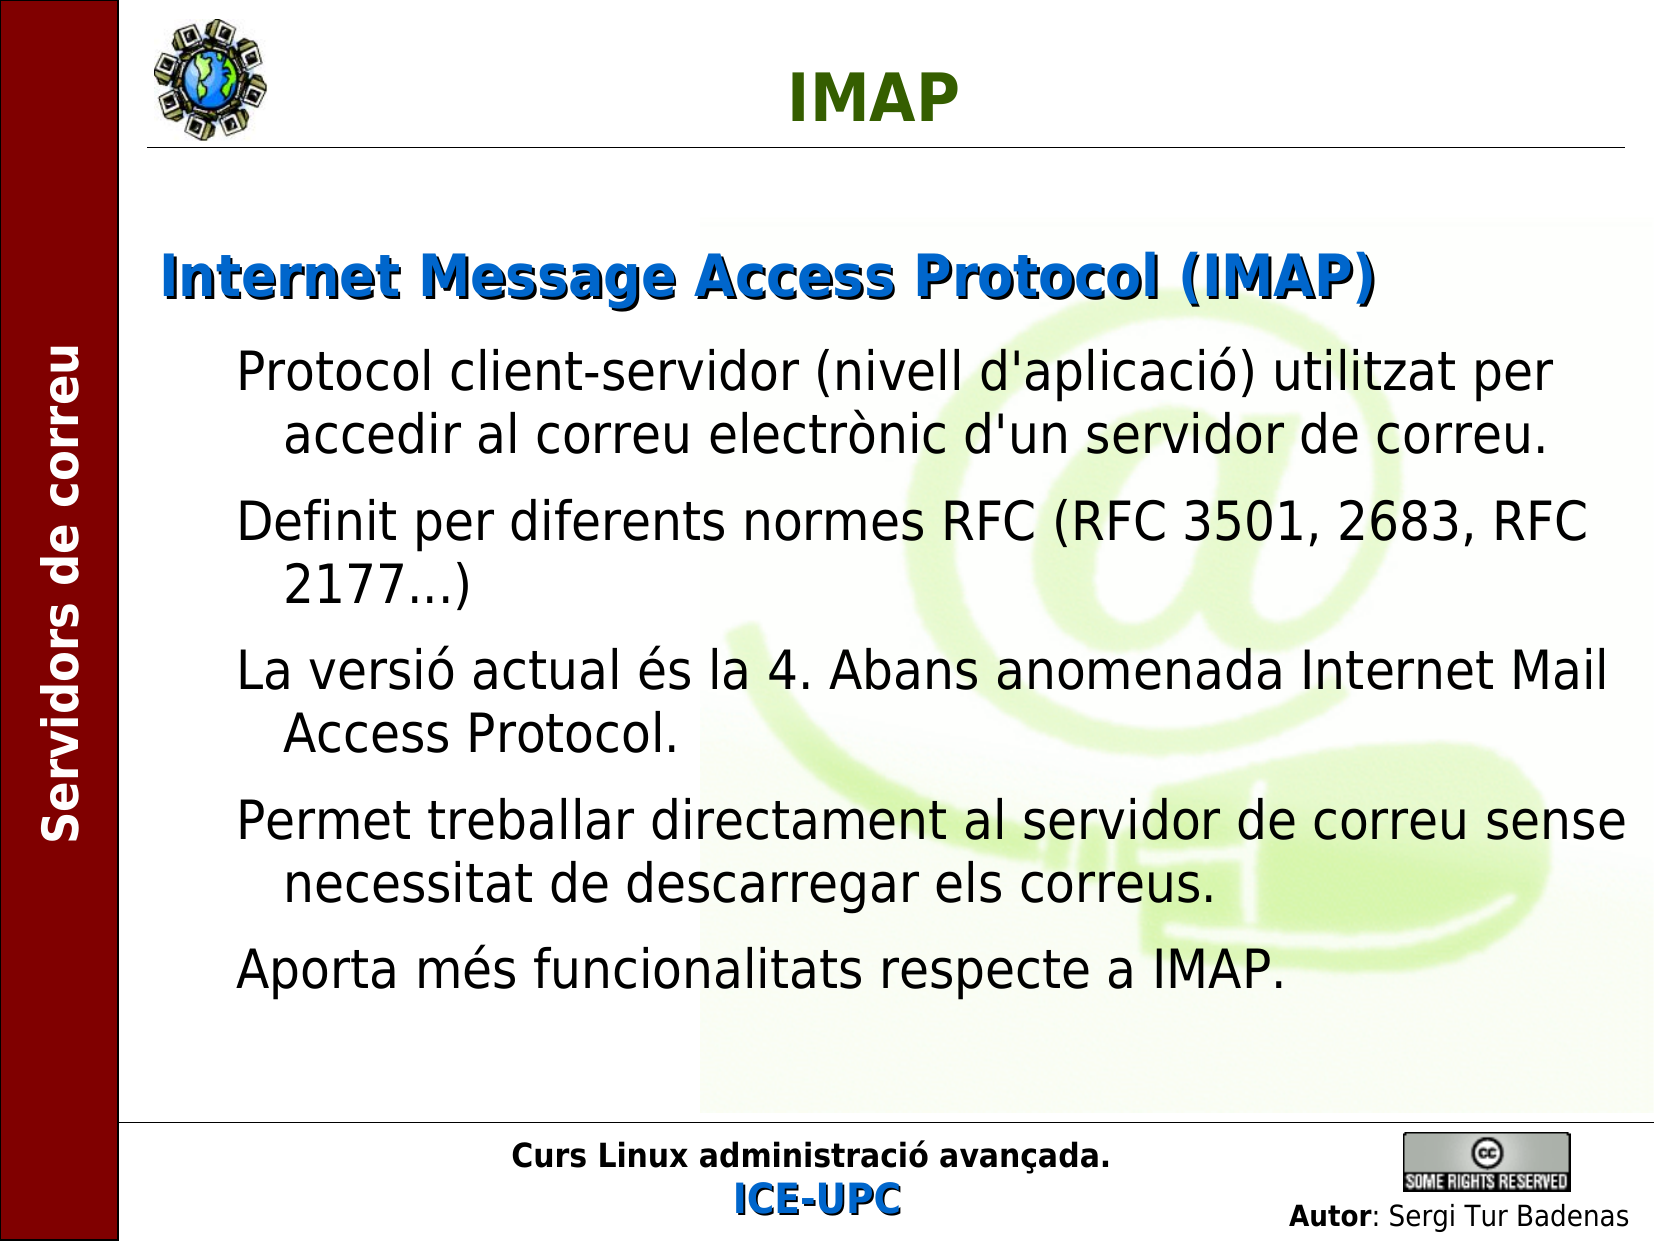

# IMAP
Internet Message Access Protocol (IMAP)
Protocol client-servidor (nivell d'aplicació) utilitzat per accedir al correu electrònic d'un servidor de correu.
Definit per diferents normes RFC (RFC 3501, 2683, RFC 2177...)
La versió actual és la 4. Abans anomenada Internet Mail Access Protocol.
Permet treballar directament al servidor de correu sense necessitat de descarregar els correus.
Aporta més funcionalitats respecte a IMAP.